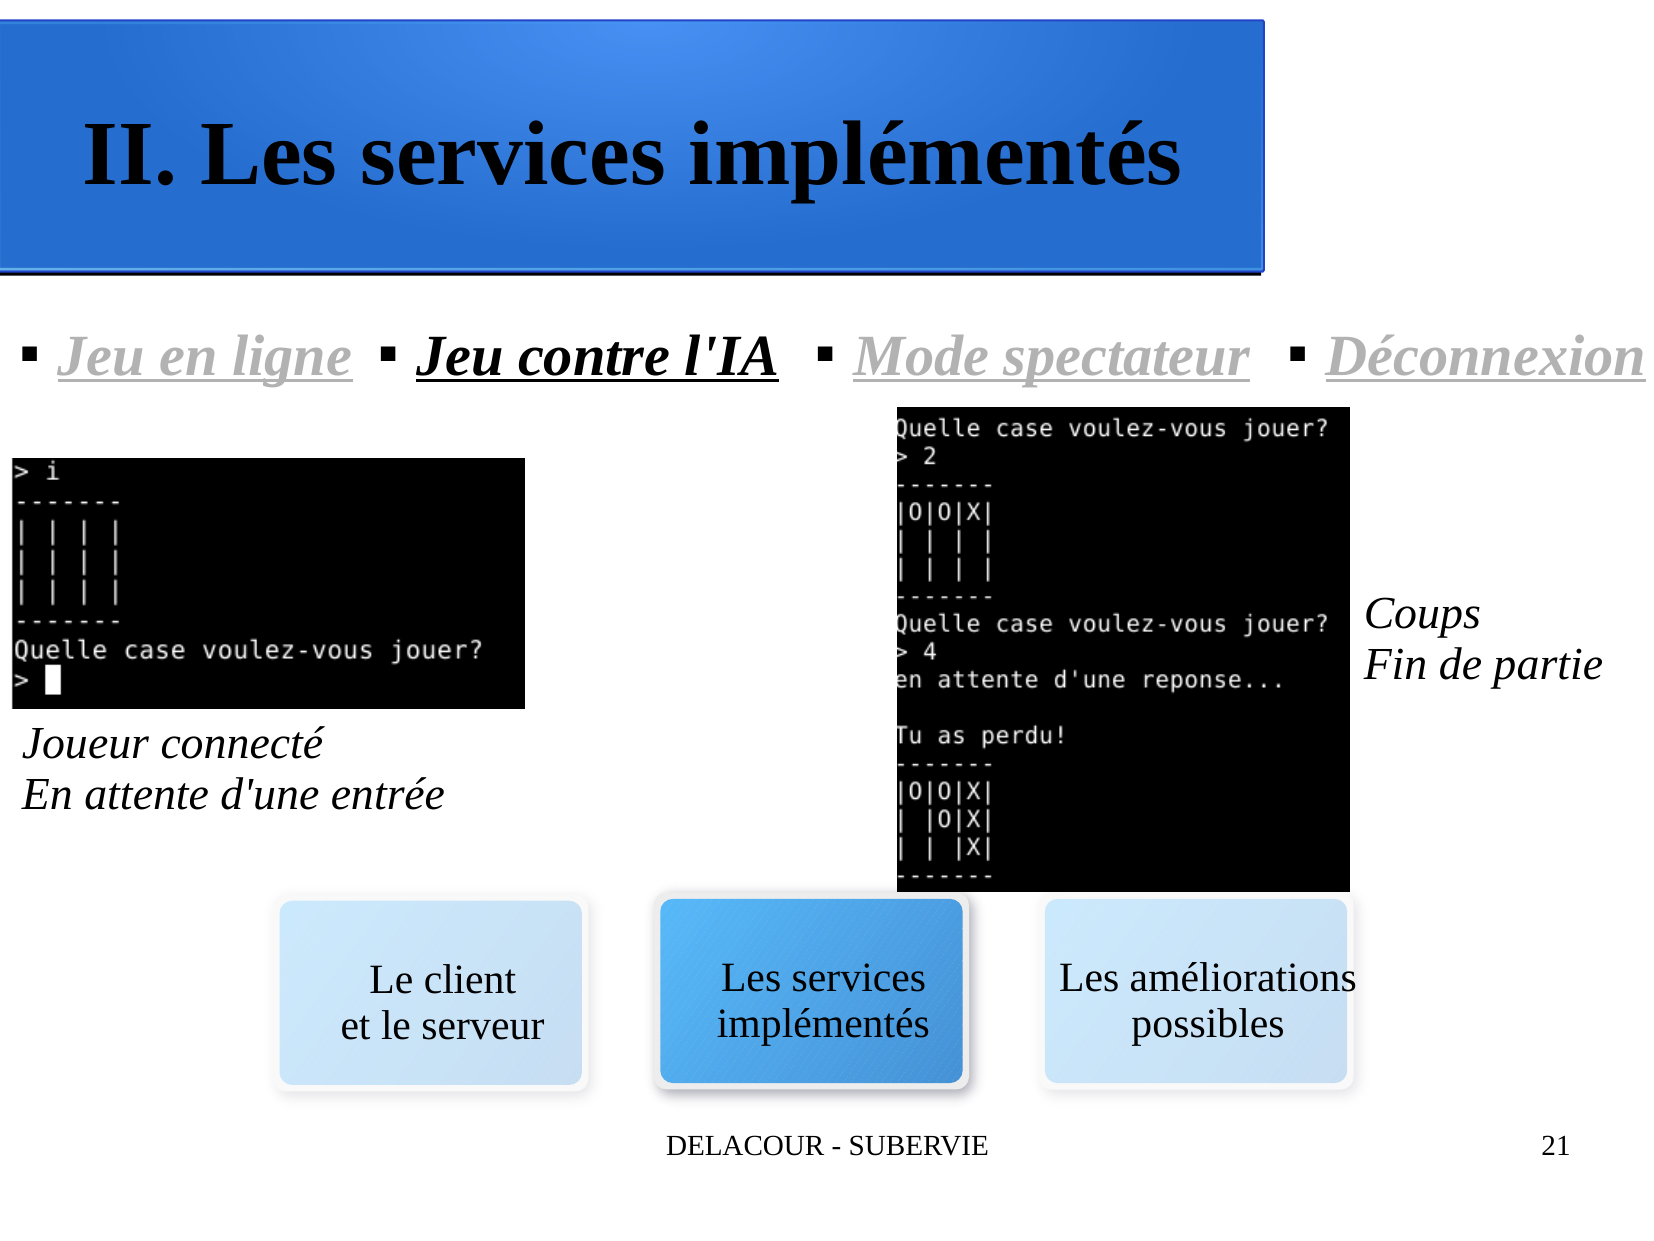

# II. Les services implémentés
Jeu en ligne
Jeu contre l'IA
Mode spectateur
Déconnexion
Coups
Fin de partie
Joueur connecté
En attente d'une entrée
Les services
implémentés
Les améliorations
possibles
Le client
et le serveur
DELACOUR - SUBERVIE
21